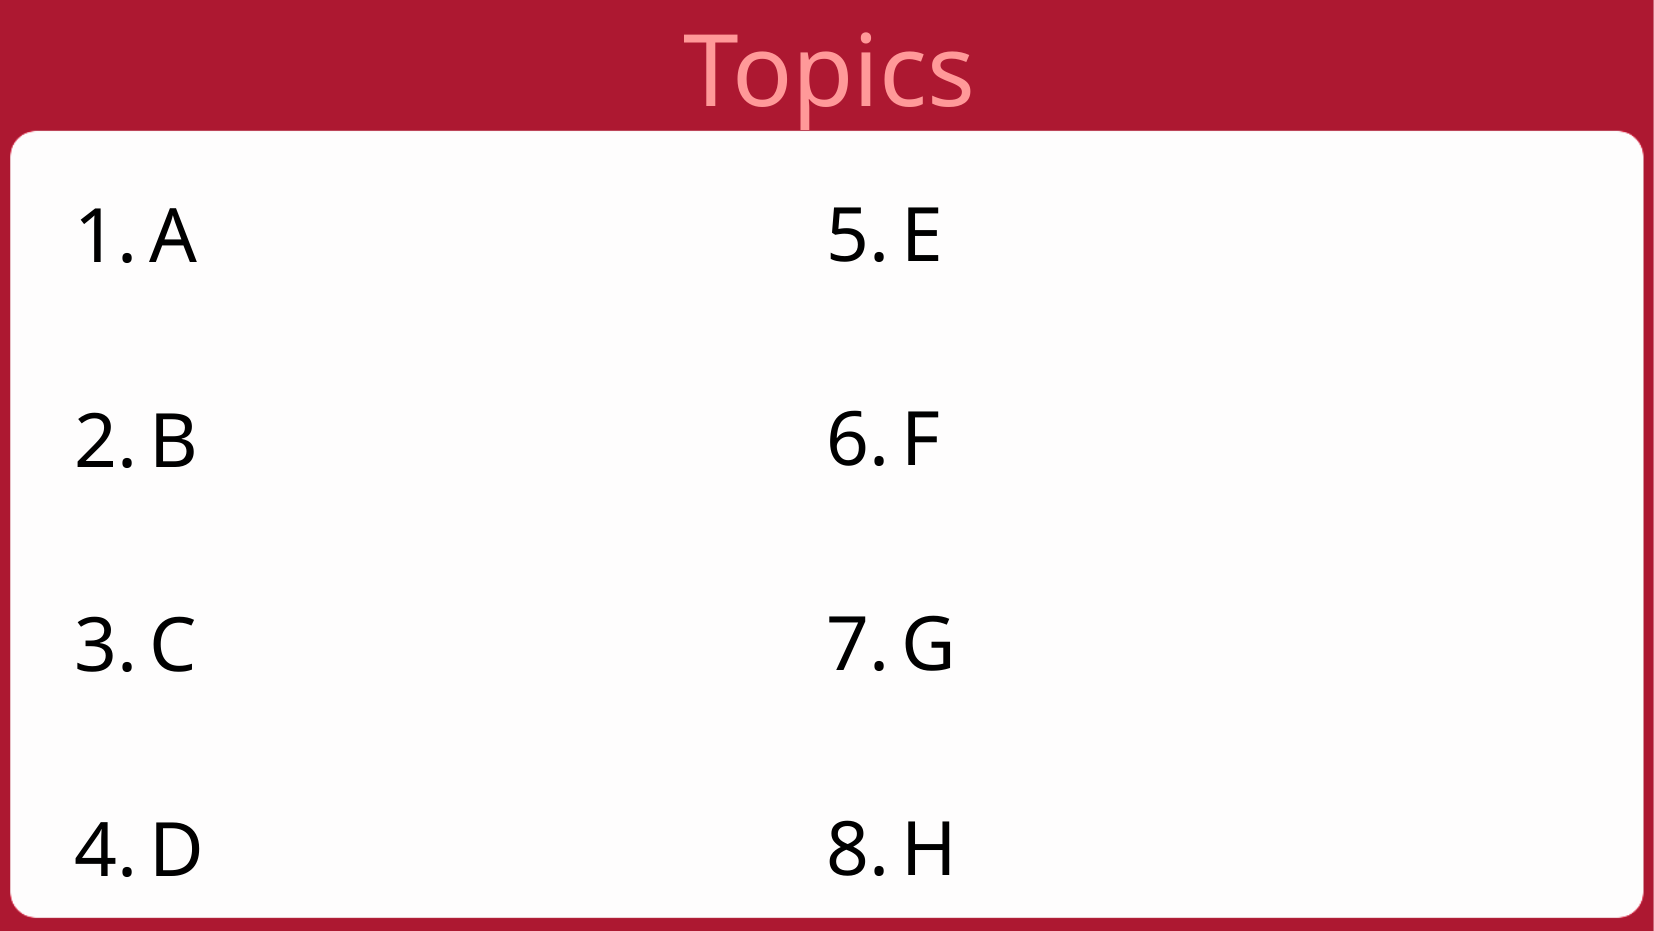

# Topics
5.	E
6.	F
7.	G
8.	H
1.	A
2.	B
3.	C
4.	D